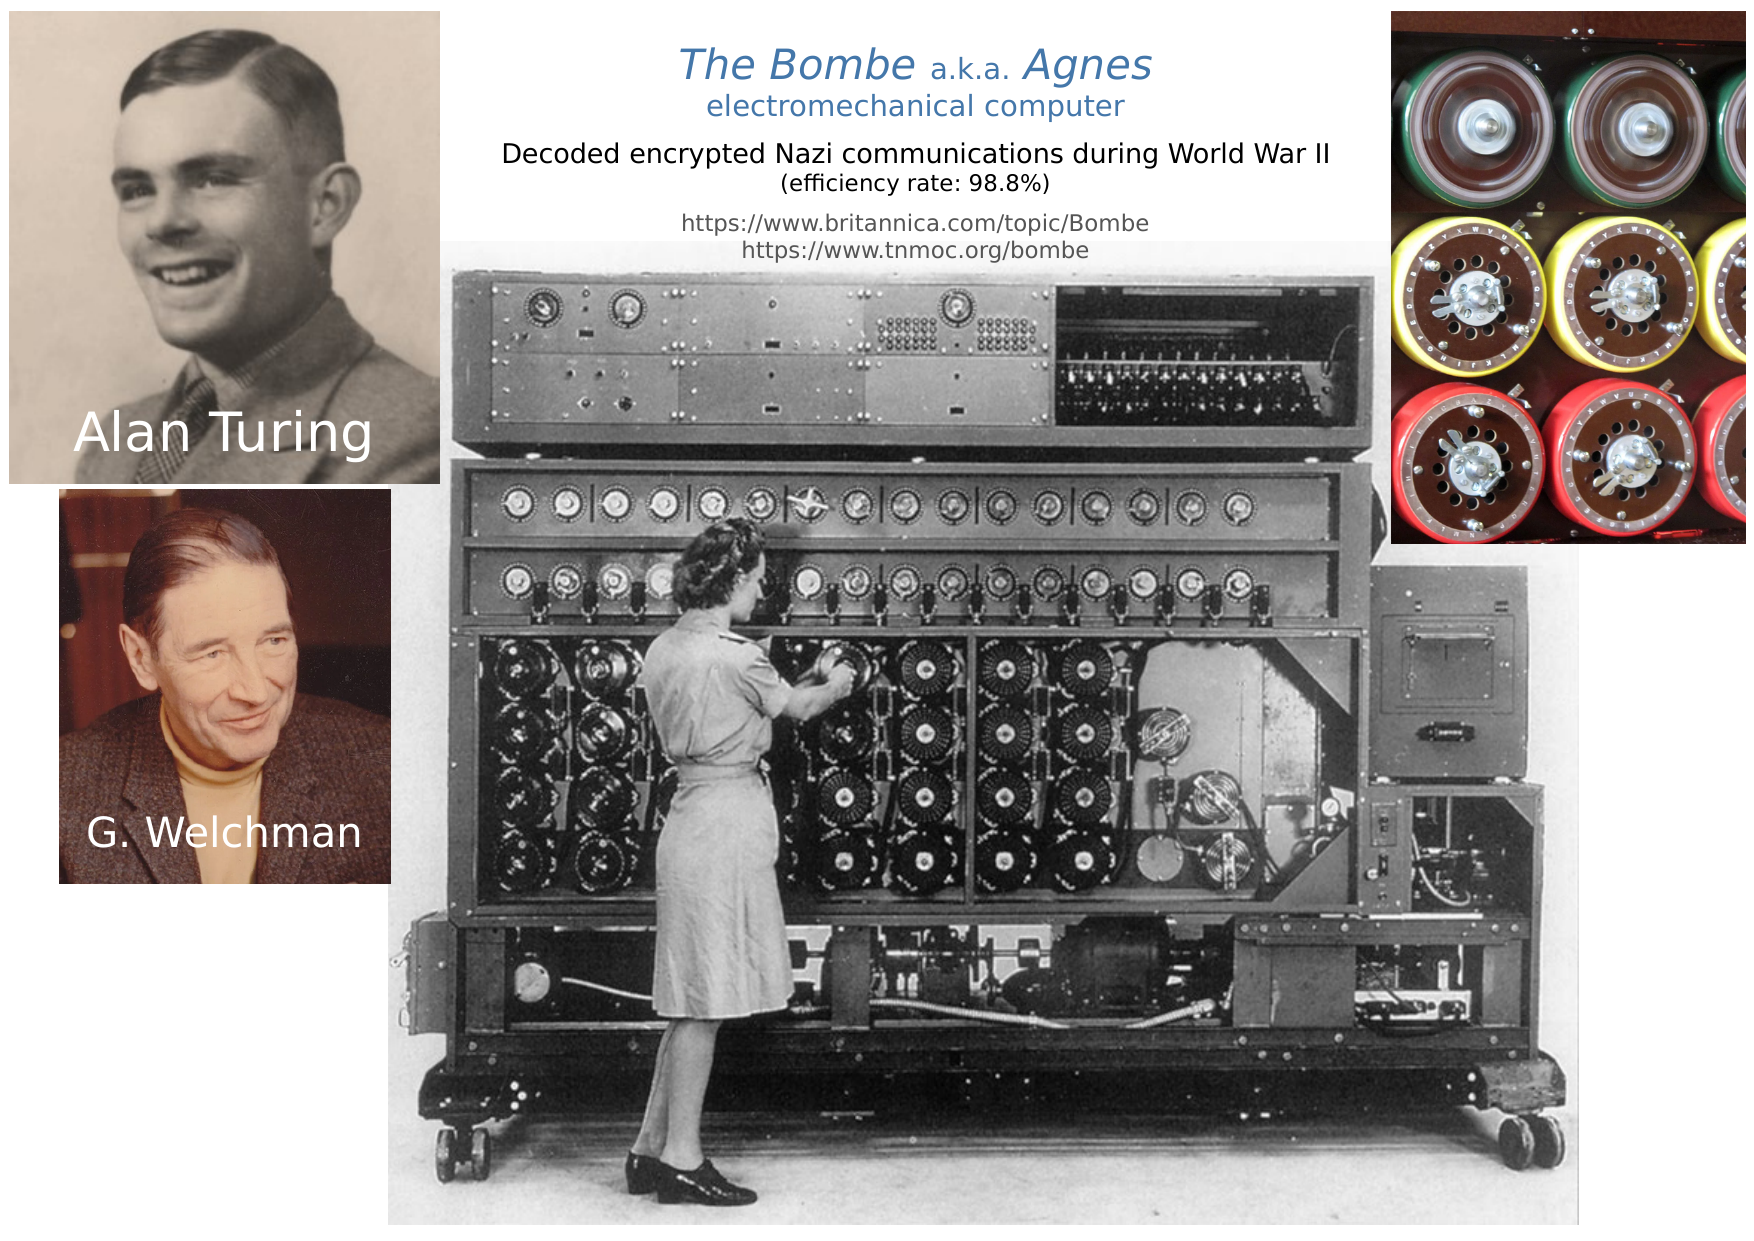

The Bombe a.k.a. Agnes
electromechanical computer
Decoded encrypted Nazi communications during World War II
(efficiency rate: 98.8%)
https://www.britannica.com/topic/Bombe
https://www.tnmoc.org/bombe
Alan Turing
G. Welchman